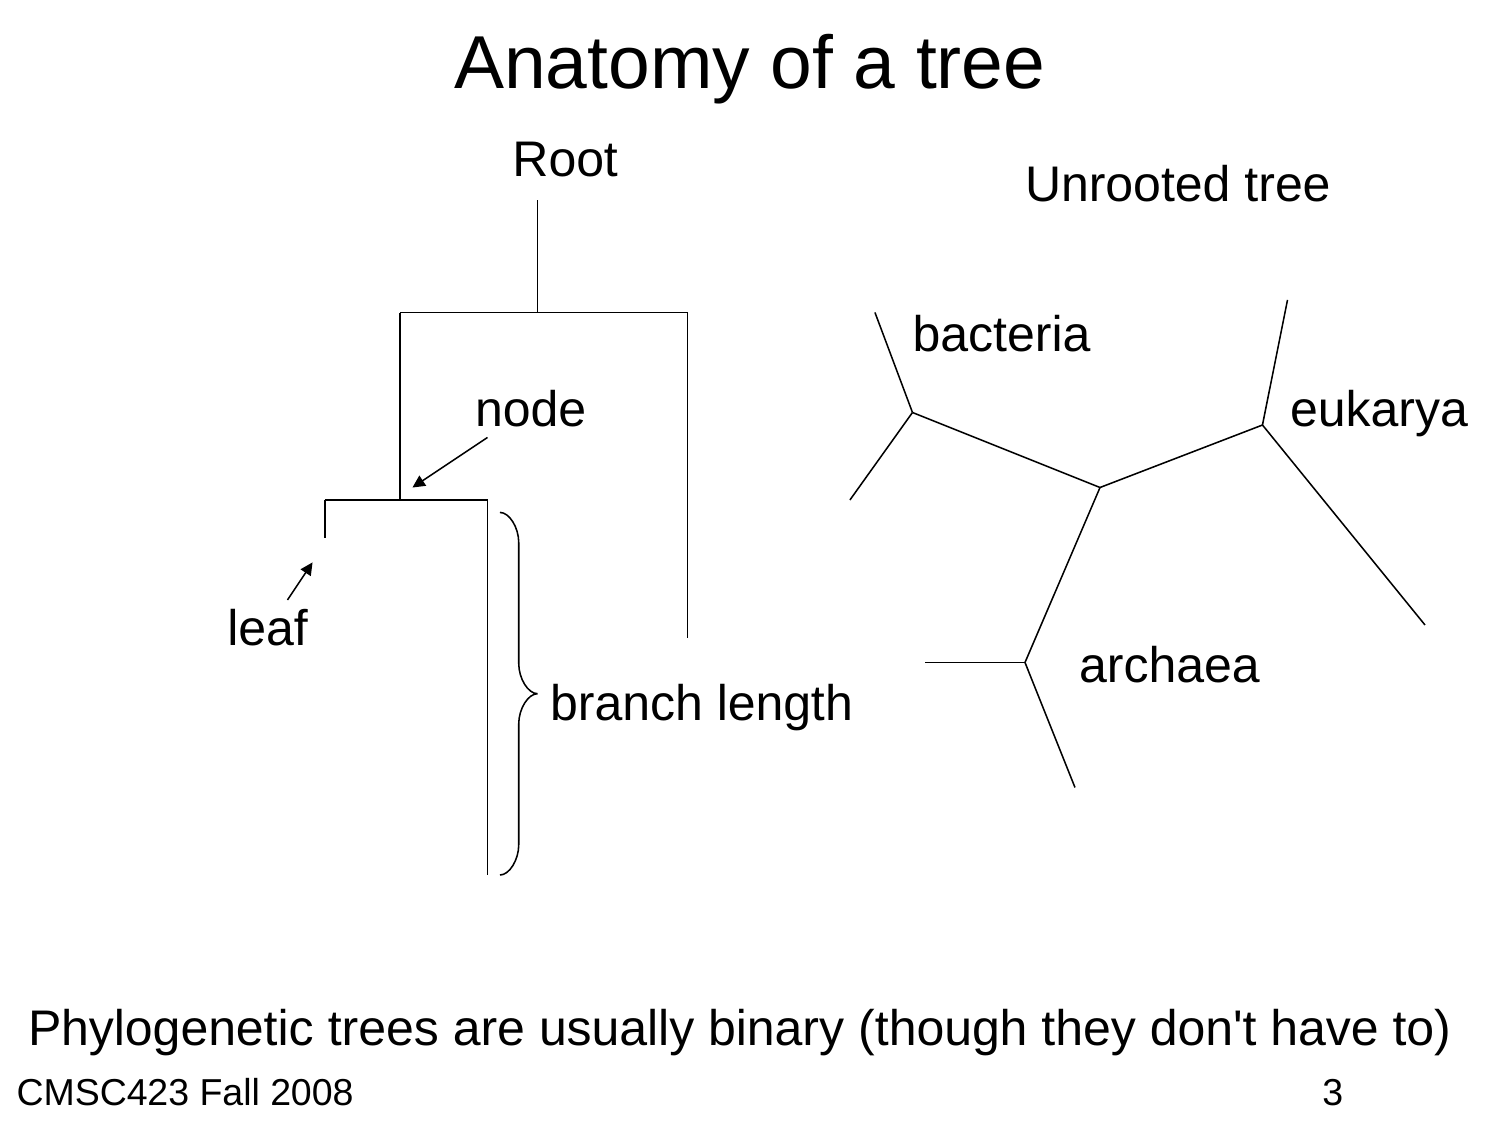

# Anatomy of a tree
Root
Unrooted tree
bacteria
node
eukarya
leaf
archaea
branch length
Phylogenetic trees are usually binary (though they don't have to)
CMSC423 Fall 2008
3